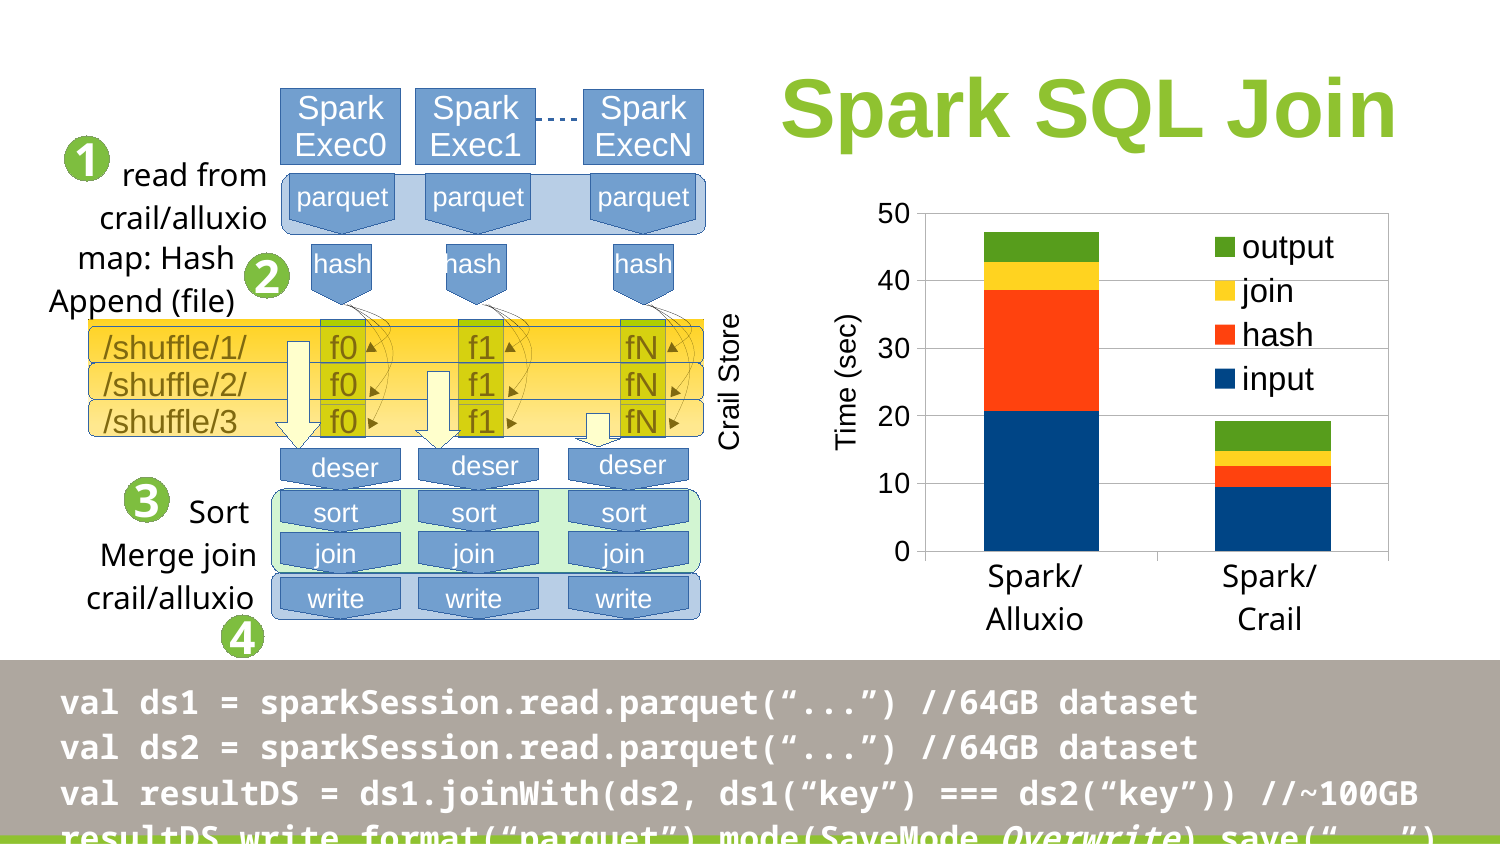

# Spark SQL Join
Spark
Exec0
Spark
Exec1
Spark
ExecN
1
read from
Hdfs/crail/alluxio
parquet
parquet
parquet
### Chart
| Category | input | hash | join | output |
|---|---|---|---|---|
| None | 20.7 | 17.9 | 4.2 | 4.4 |
| None | 9.5 | 3.1 | 2.2 | 4.5 |map: Hash
Append (file)
hash
hash
hash
2
/shuffle/1/ f0 f1 fN
/shuffle/2/ f0 f1 fN
/shuffle/3 f0 f1 fN
Crail Store
Time (sec)
deser
deser
deser
3
Sort
Merge join
sort
sort
sort
join
join
join
Spark/
Alluxio
Spark/
Crail
hdfs/crail/alluxio
write
write
write
4
val ds1 = sparkSession.read.parquet(“...”) //64GB dataset
val ds2 = sparkSession.read.parquet(“...”) //64GB dataset
val resultDS = ds1.joinWith(ds2, ds1(“key”) === ds2(“key”)) //~100GB
resultDS.write.format(“parquet”).mode(SaveMode.Overwrite).save(“...”)